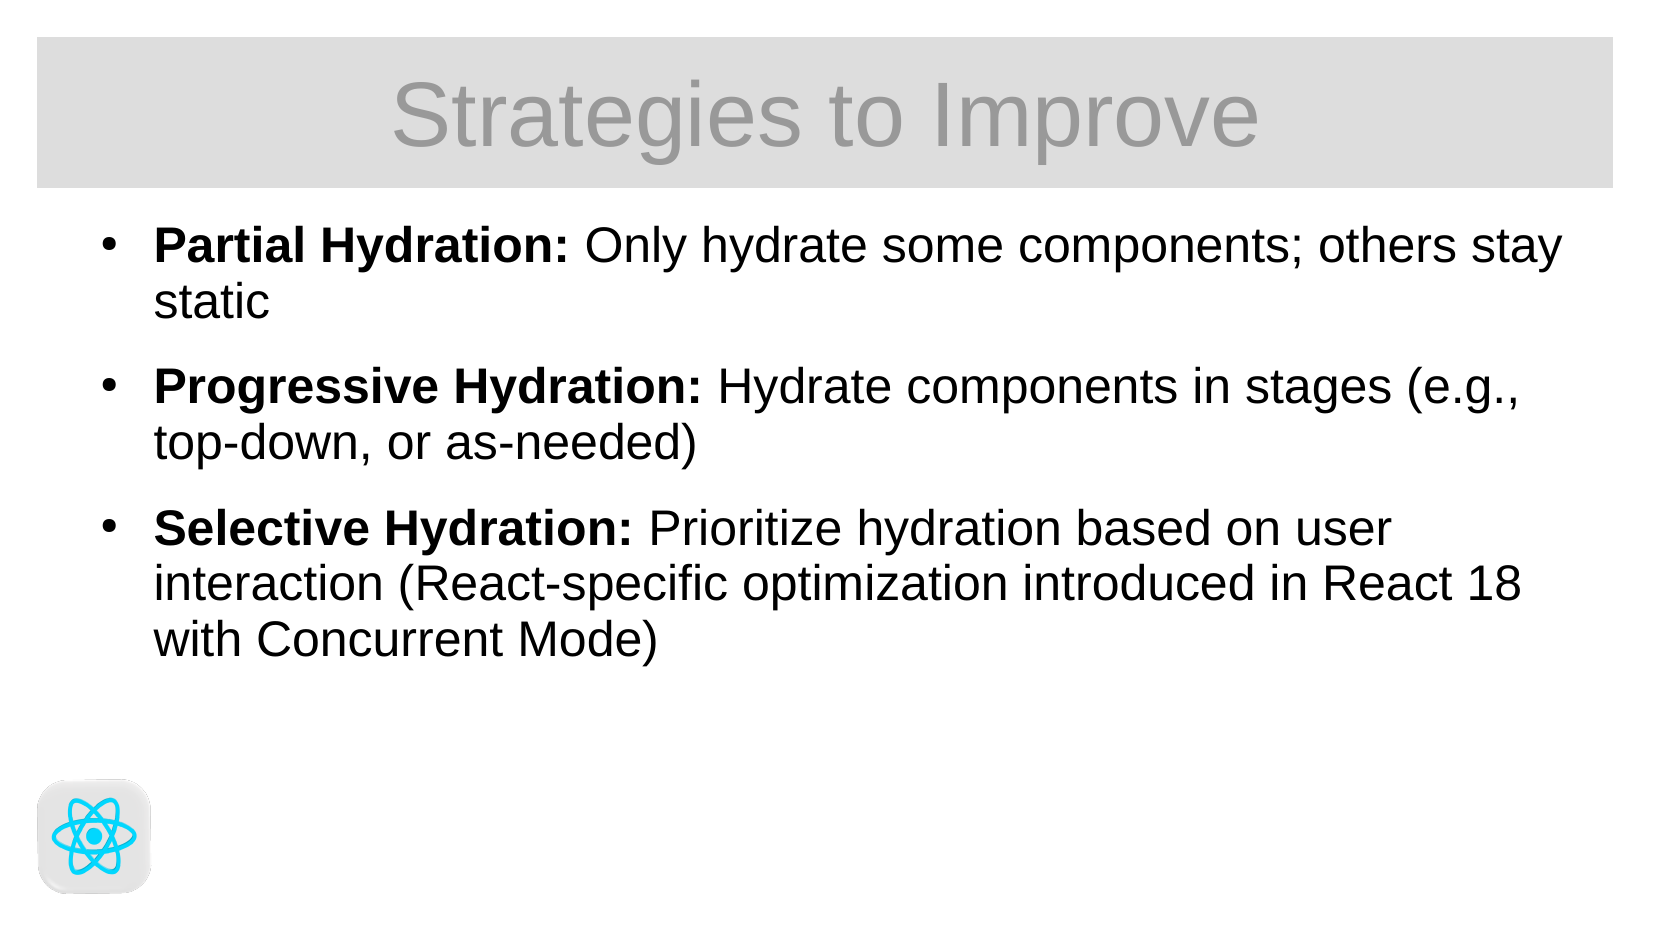

# Strategies to Improve
Partial Hydration: Only hydrate some components; others stay static
Progressive Hydration: Hydrate components in stages (e.g., top-down, or as-needed)
Selective Hydration: Prioritize hydration based on user interaction (React-specific optimization introduced in React 18 with Concurrent Mode)